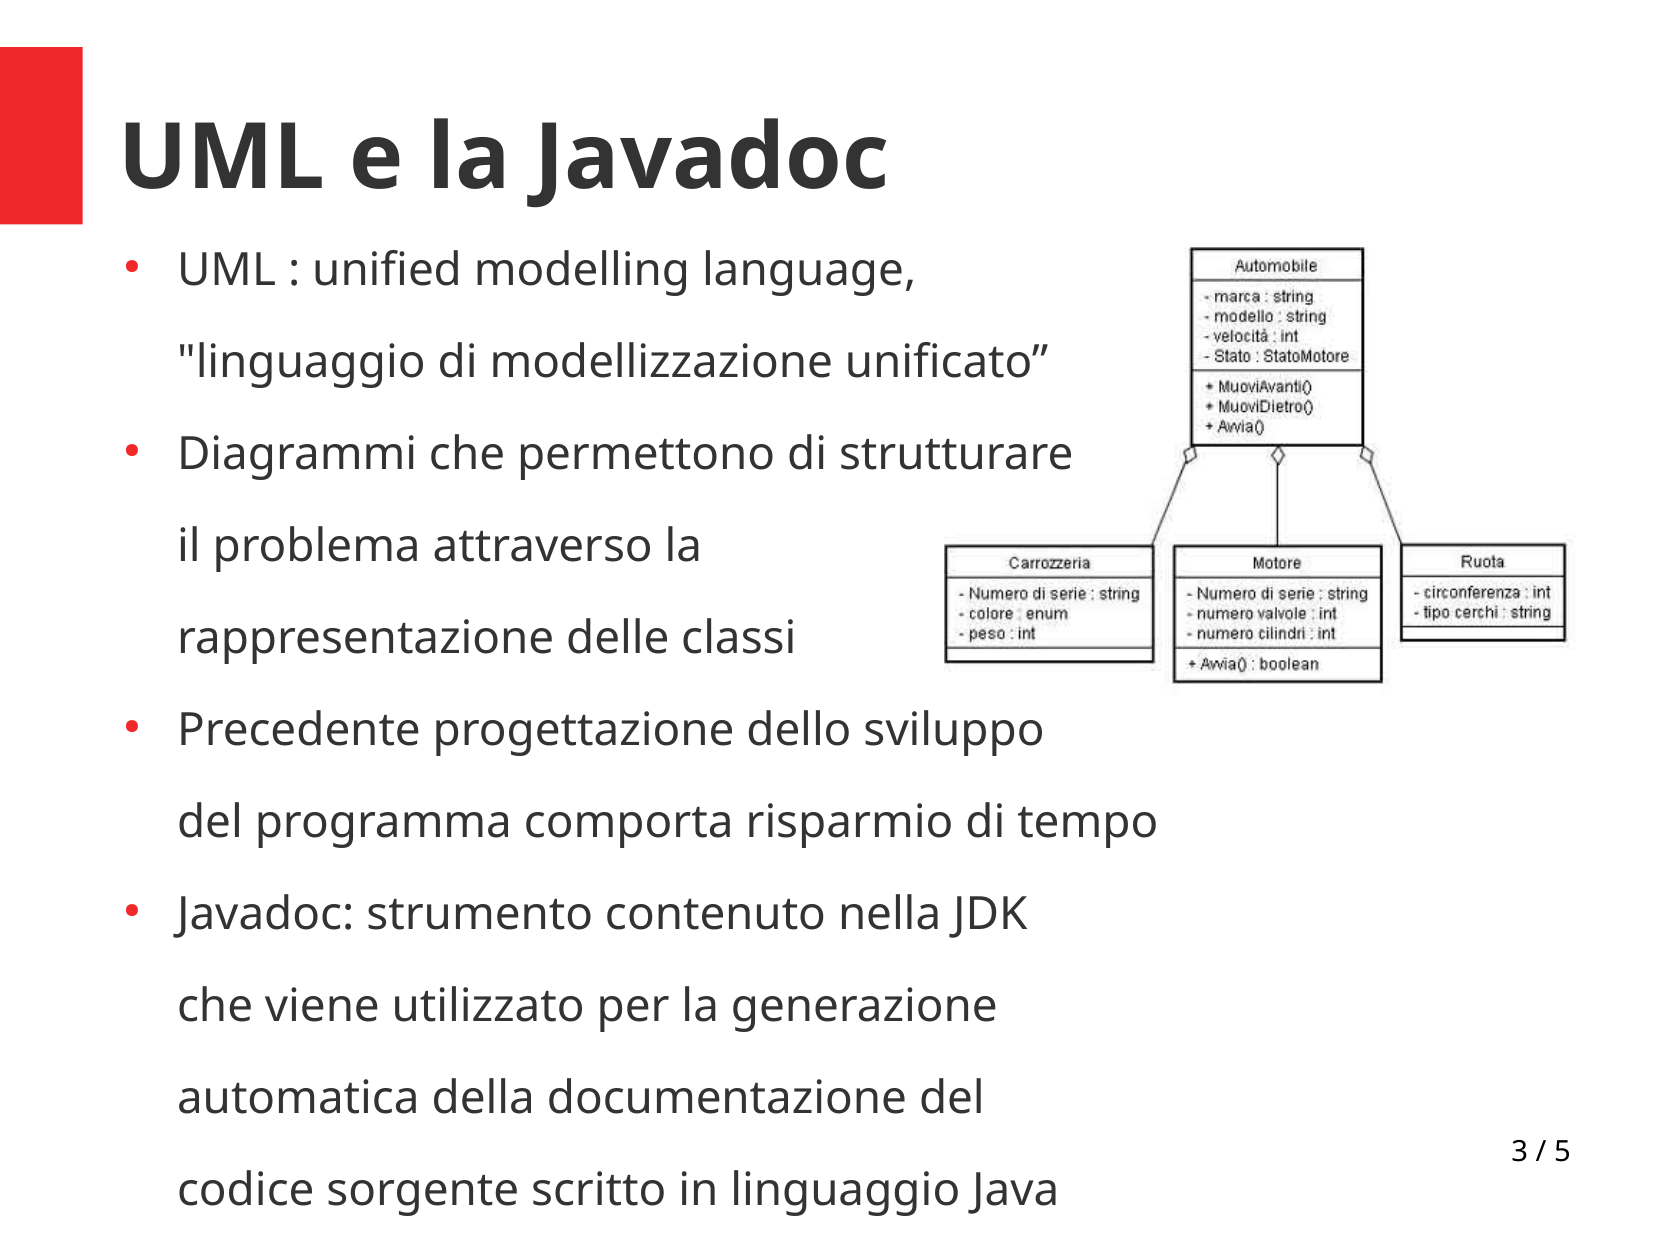

# UML e la Javadoc
UML : unified modelling language,
"linguaggio di modellizzazione unificato”
Diagrammi che permettono di strutturare
il problema attraverso la
rappresentazione delle classi
Precedente progettazione dello sviluppo
del programma comporta risparmio di tempo
Javadoc: strumento contenuto nella JDK
che viene utilizzato per la generazione
automatica della documentazione del
codice sorgente scritto in linguaggio Java
3